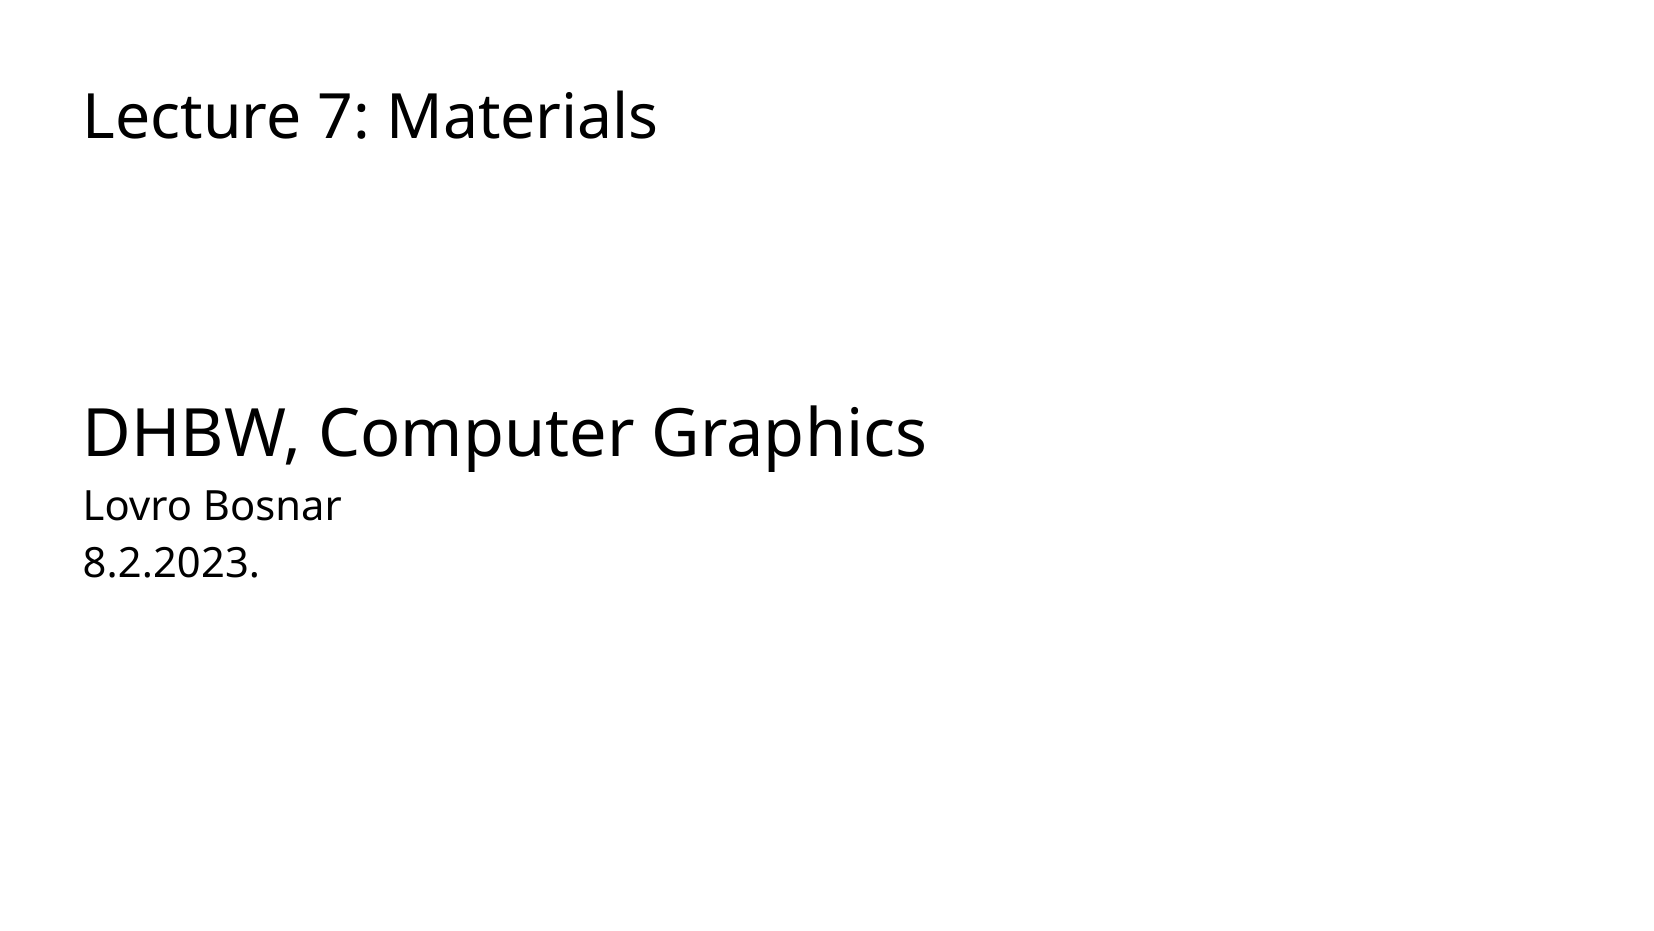

Lecture 7: Materials
# DHBW, Computer Graphics
Lovro Bosnar
8.2.2023.